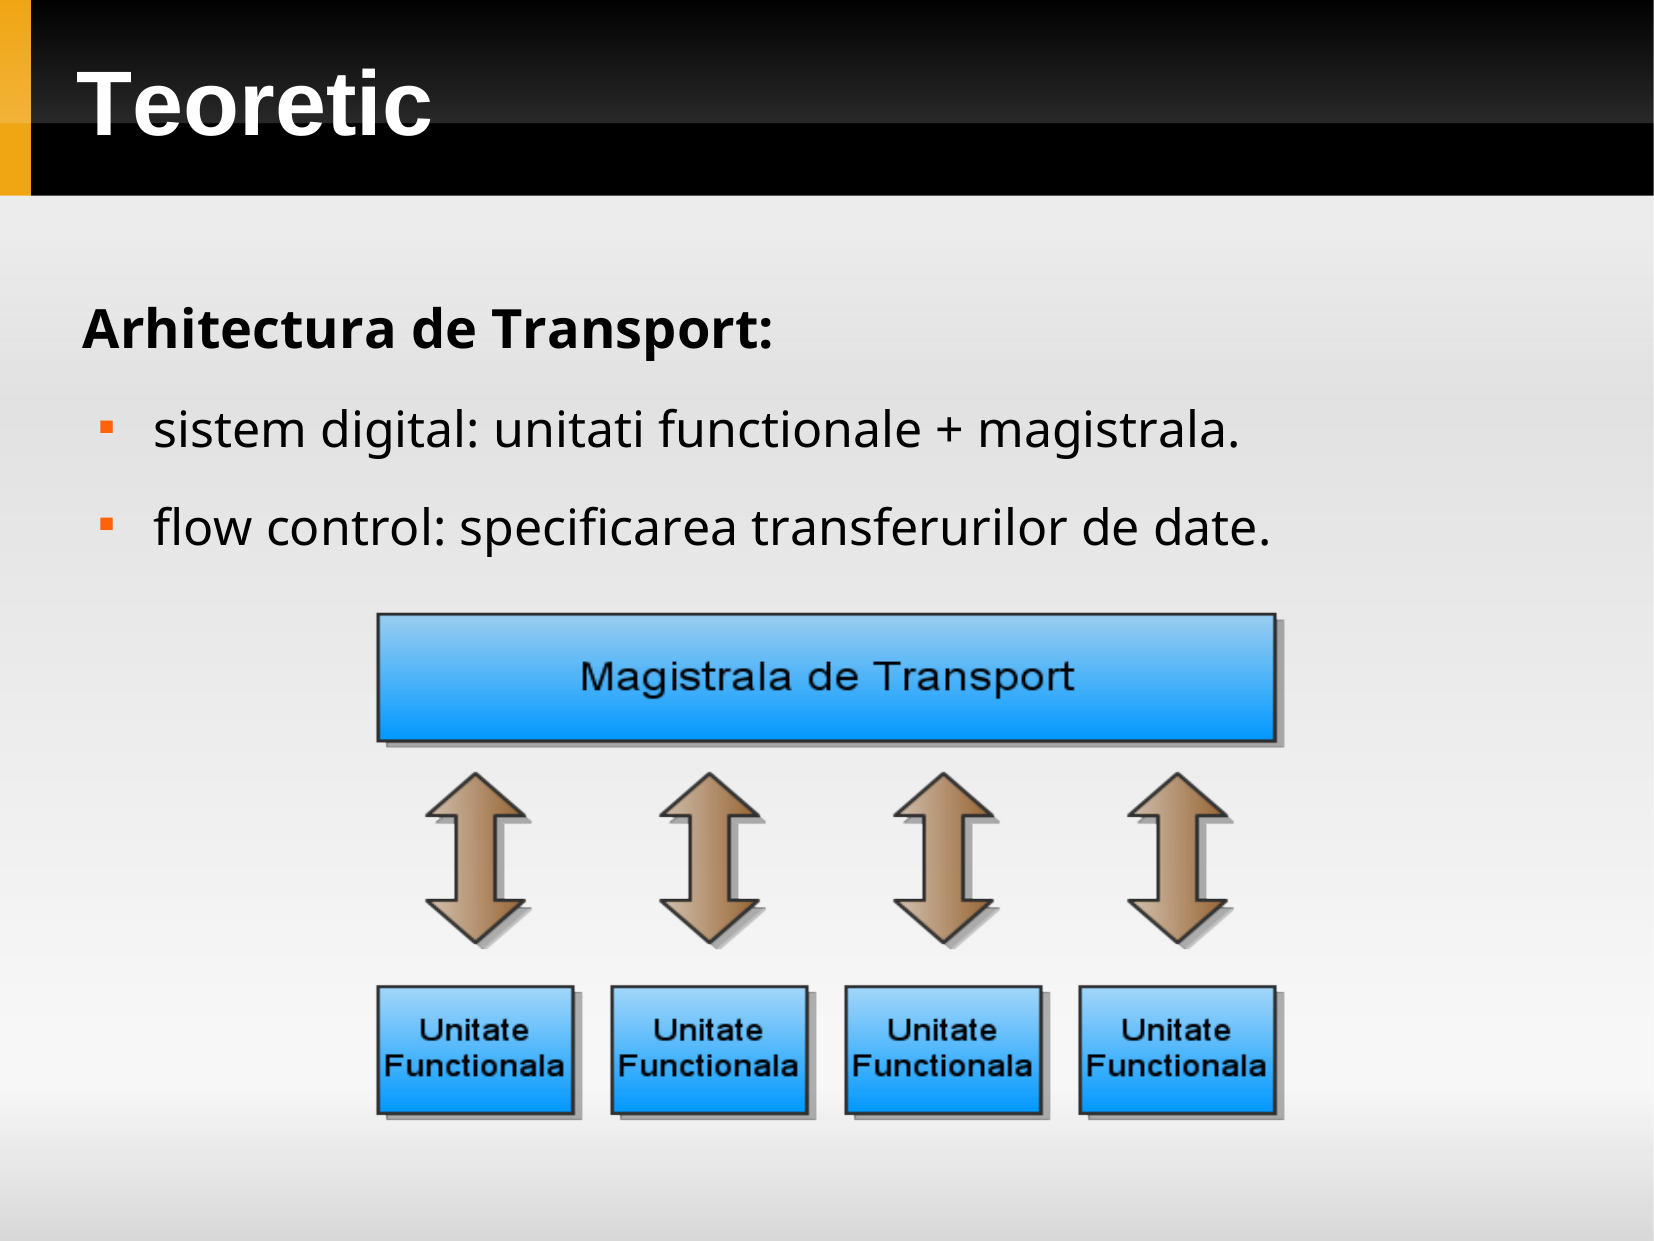

# Teoretic
Arhitectura de Transport:
sistem digital: unitati functionale + magistrala.
flow control: specificarea transferurilor de date.